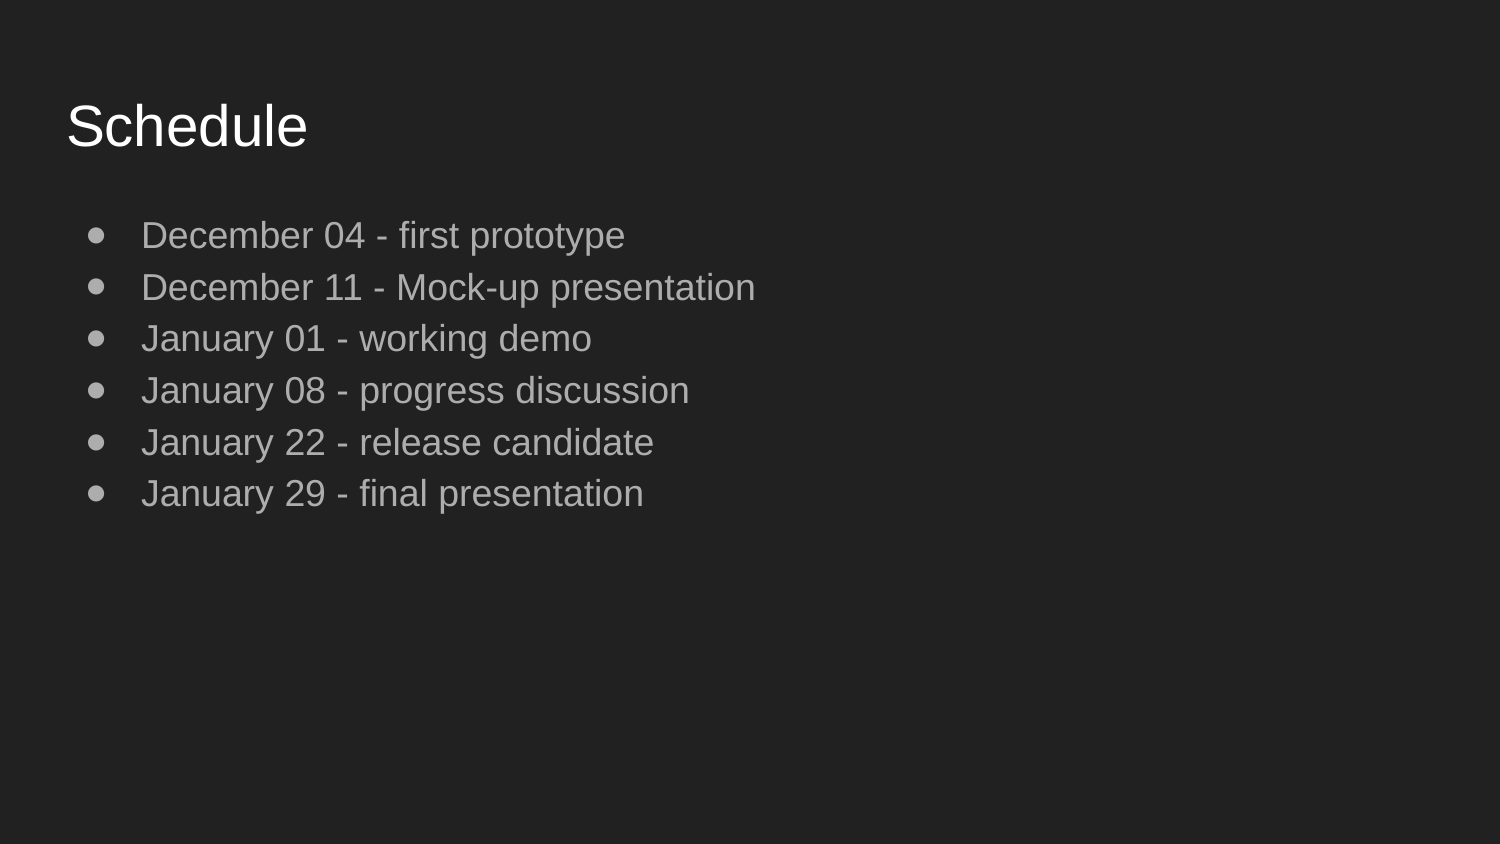

# Schedule
December 04 - first prototype
December 11 - Mock-up presentation
January 01 - working demo
January 08 - progress discussion
January 22 - release candidate
January 29 - final presentation